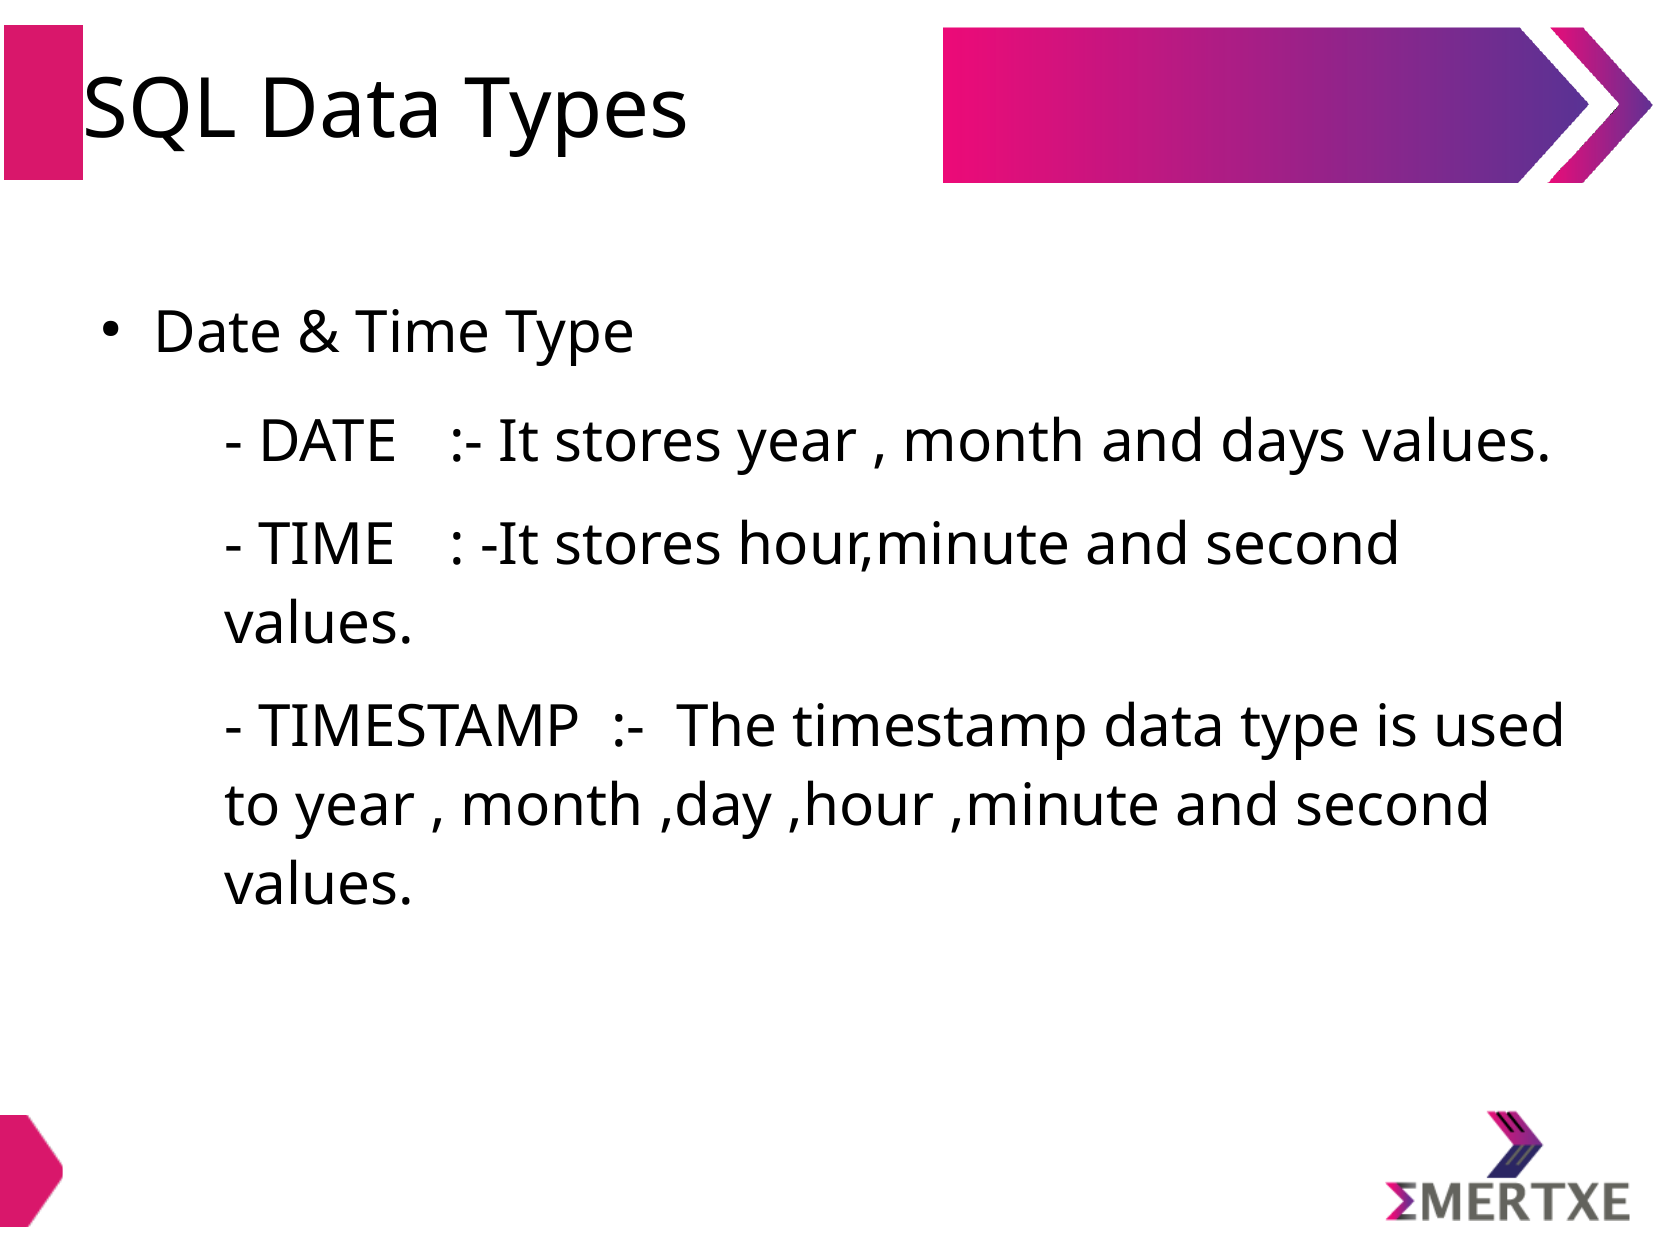

# SQL Data Types
Date & Time Type
- DATE	:- It stores year , month and days values.
- TIME 	: -It stores hour,minute and second values.
- TIMESTAMP :- The timestamp data type is used to year , month ,day ,hour ,minute and second values.